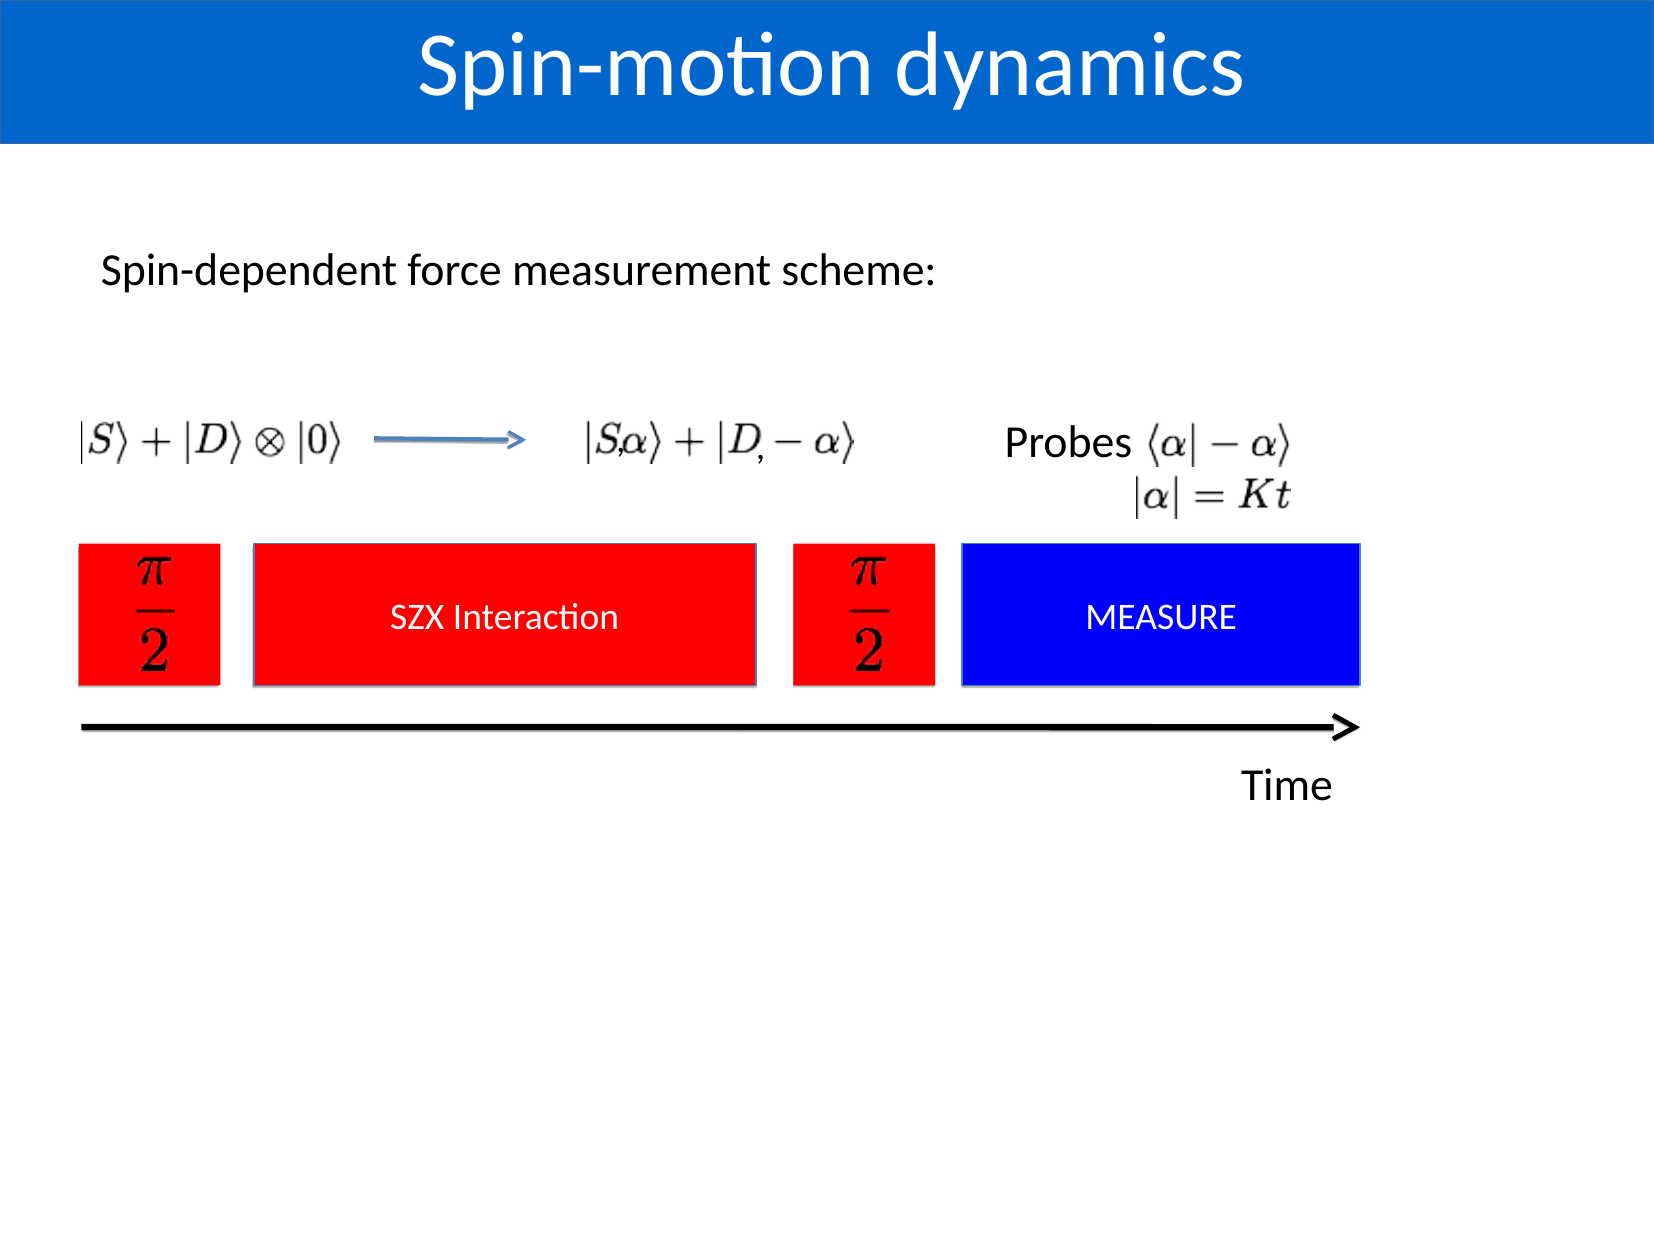

# Spin-motion dynamics
Spin-dependent force measurement scheme:
Probes
,
,
SZX Interaction
MEASURE
Time